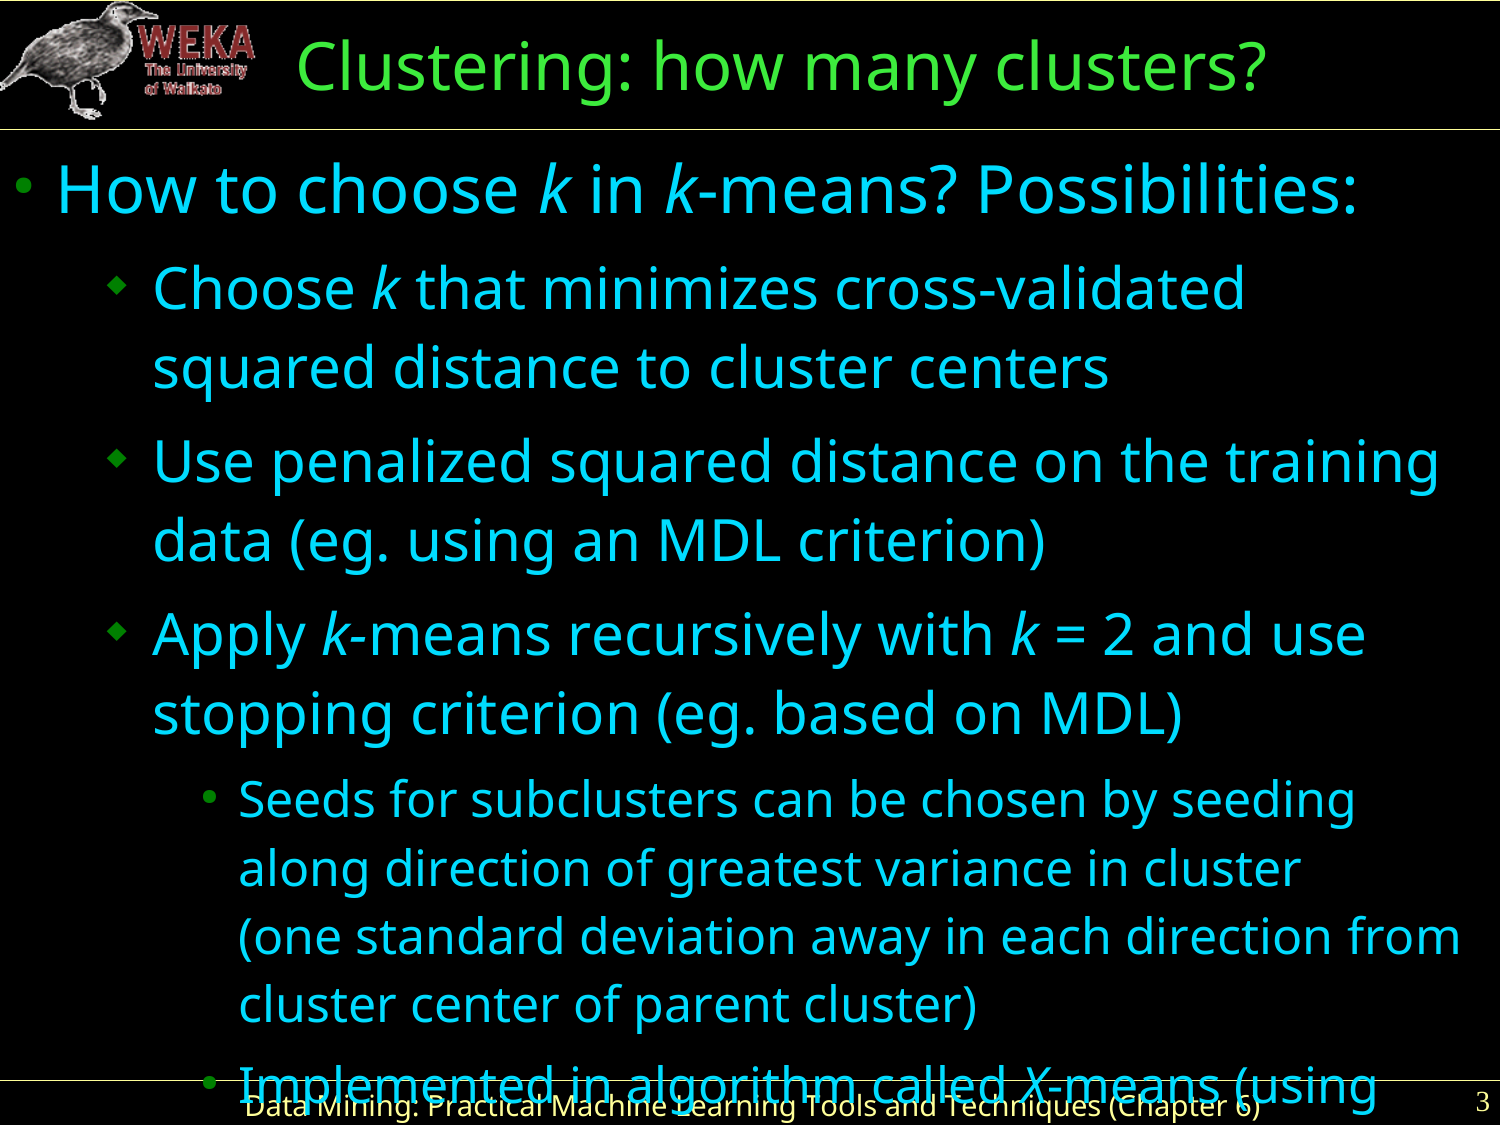

# Clustering: how many clusters?
How to choose k in k-means? Possibilities:
Choose k that minimizes cross-validated squared distance to cluster centers
Use penalized squared distance on the training data (eg. using an MDL criterion)
Apply k-means recursively with k = 2 and use stopping criterion (eg. based on MDL)
Seeds for subclusters can be chosen by seeding along direction of greatest variance in cluster
(one standard deviation away in each direction from cluster center of parent cluster)
Implemented in algorithm called X-means (using Bayesian Information Criterion instead of MDL)
Data Mining: Practical Machine Learning Tools and Techniques (Chapter 6)
3